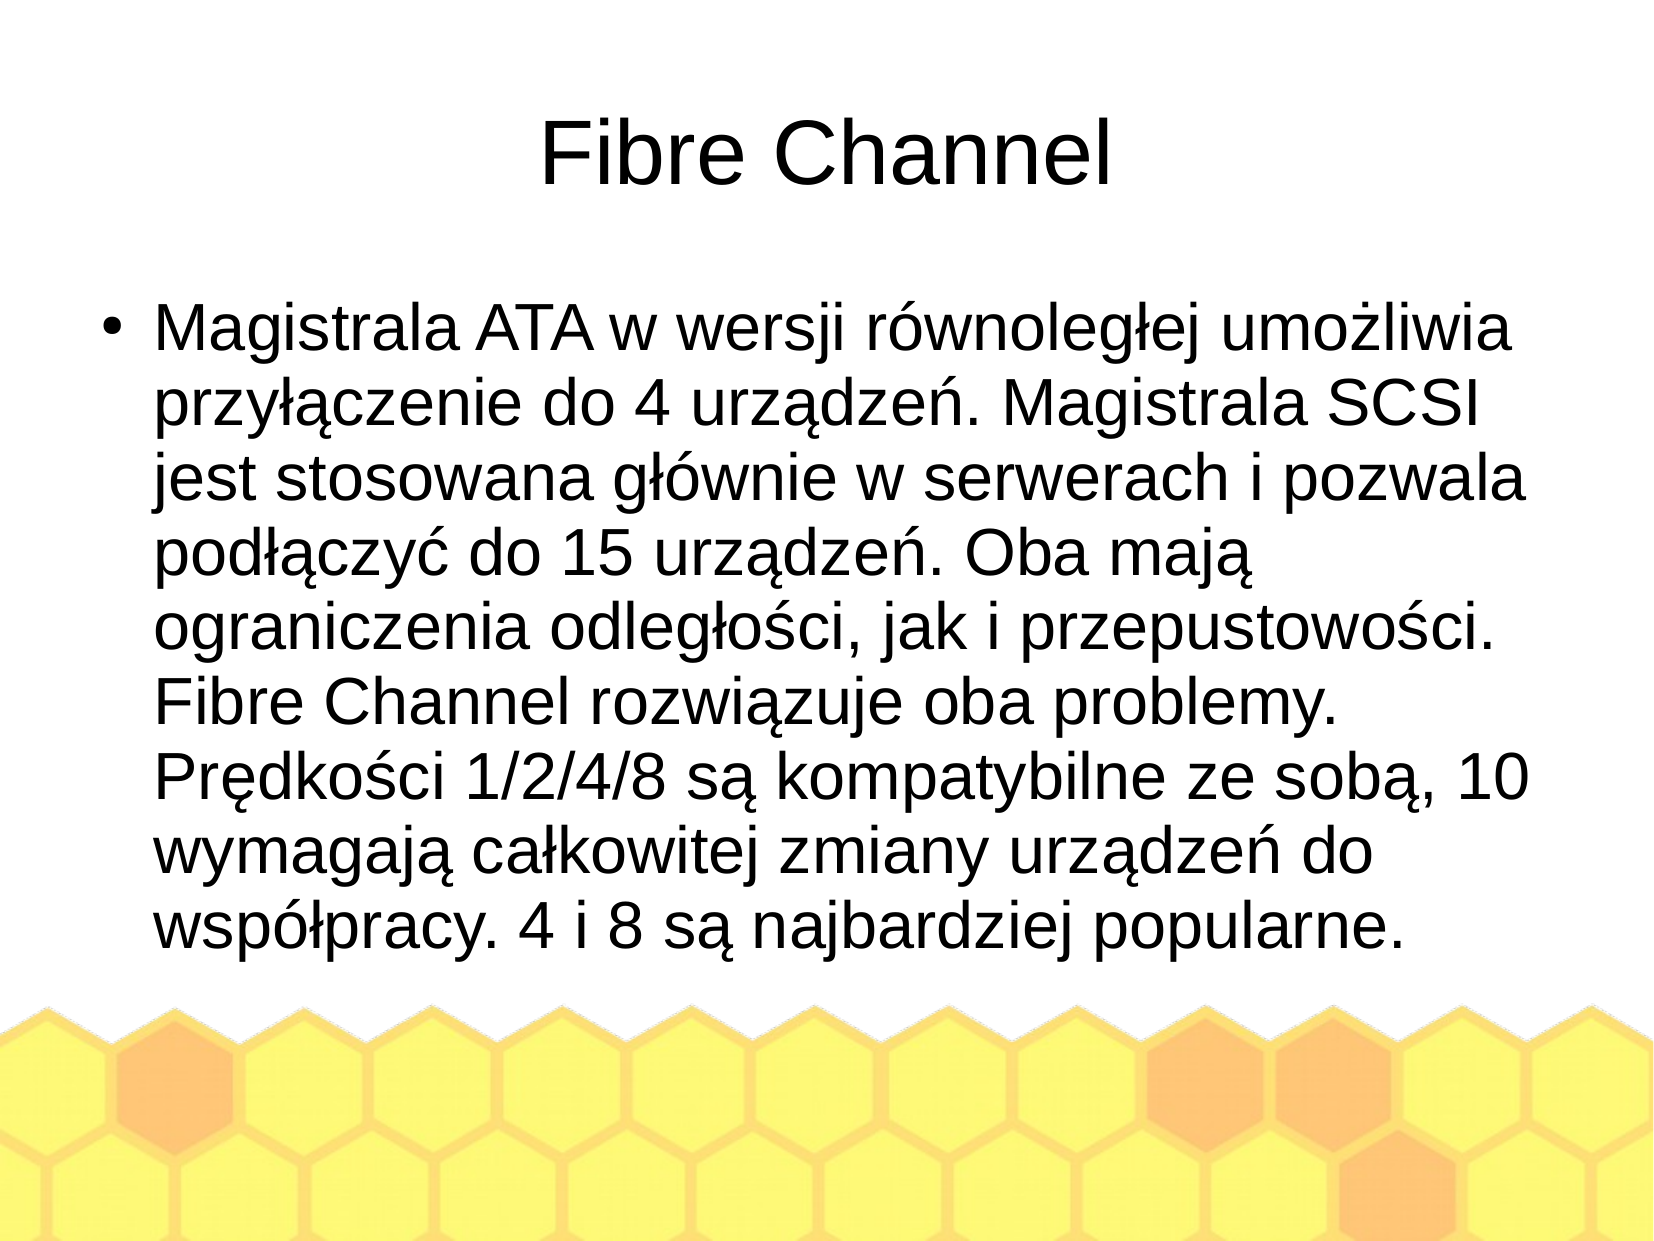

# Fibre Channel
Magistrala ATA w wersji równoległej umożliwia przyłączenie do 4 urządzeń. Magistrala SCSI jest stosowana głównie w serwerach i pozwala podłączyć do 15 urządzeń. Oba mają ograniczenia odległości, jak i przepustowości. Fibre Channel rozwiązuje oba problemy. Prędkości 1/2/4/8 są kompatybilne ze sobą, 10 wymagają całkowitej zmiany urządzeń do współpracy. 4 i 8 są najbardziej popularne.